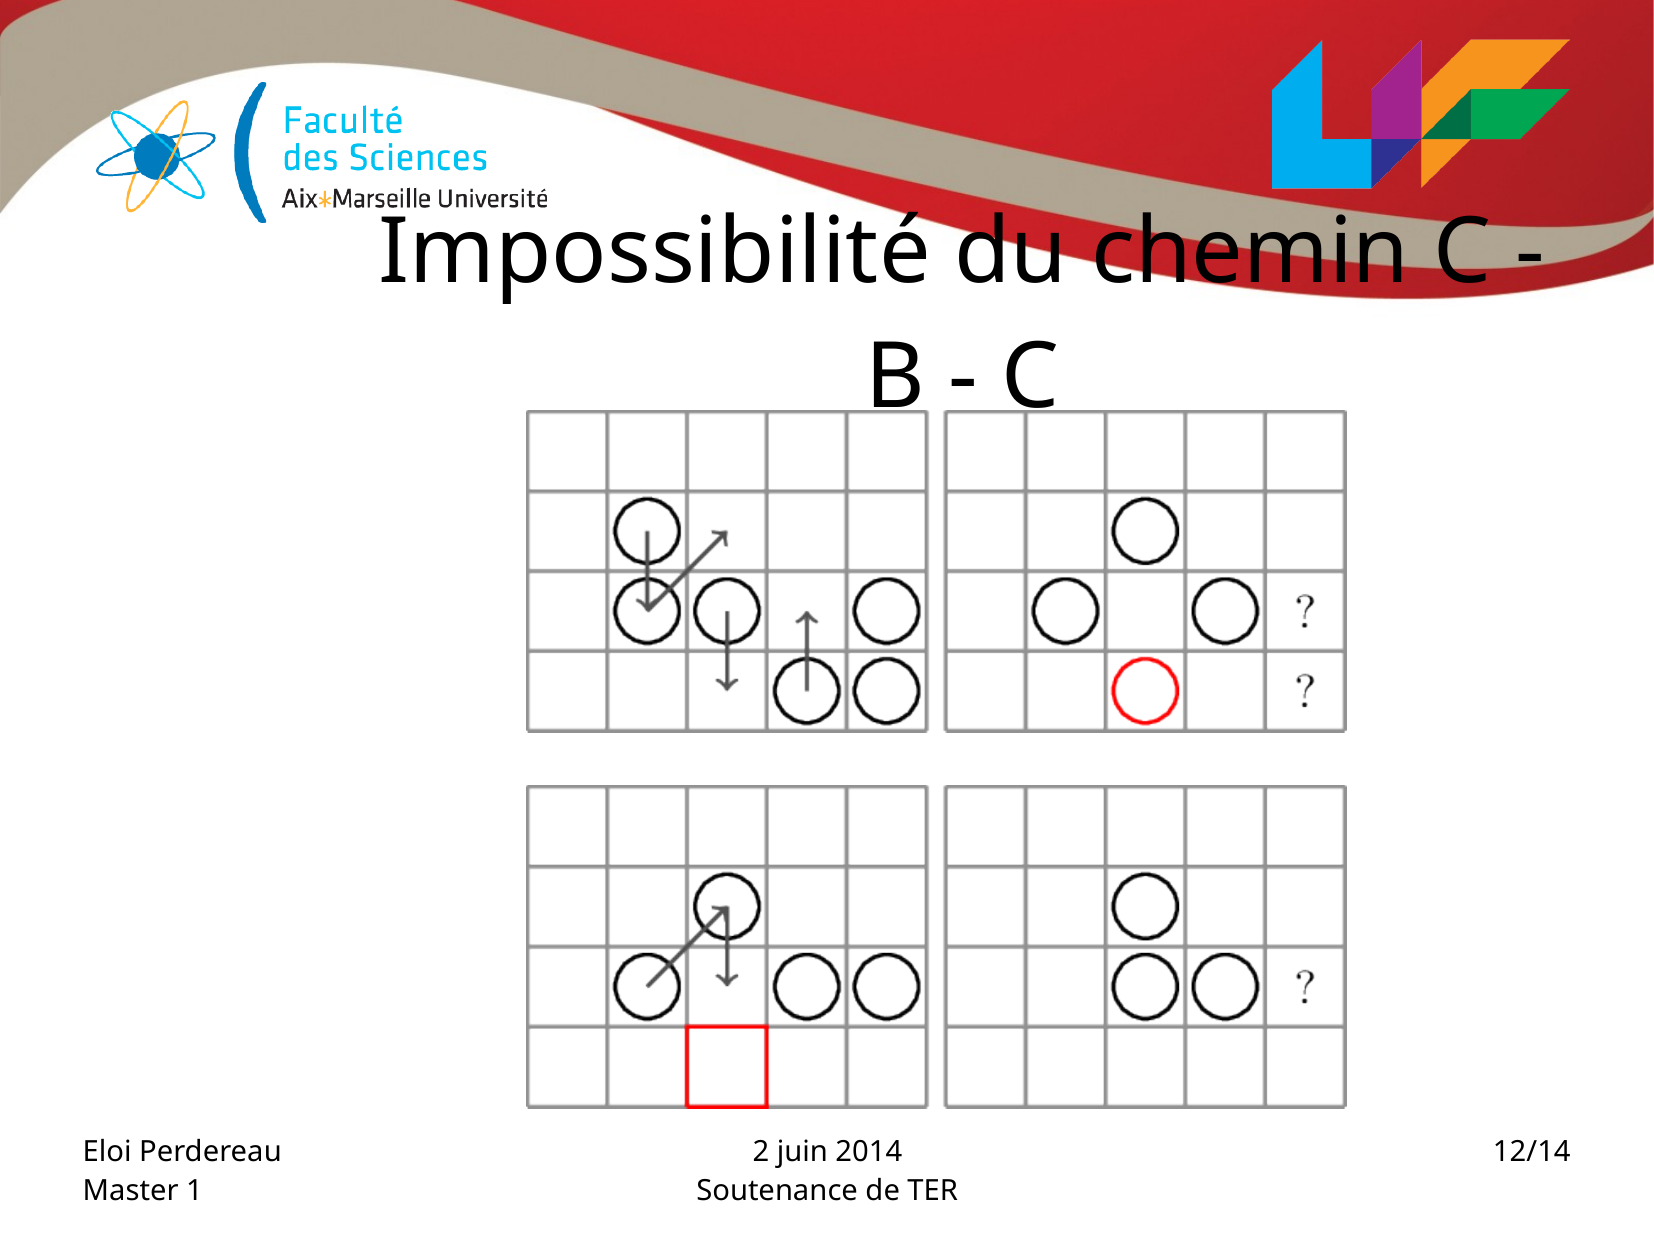

# Impossibilité du chemin C - B - C
12